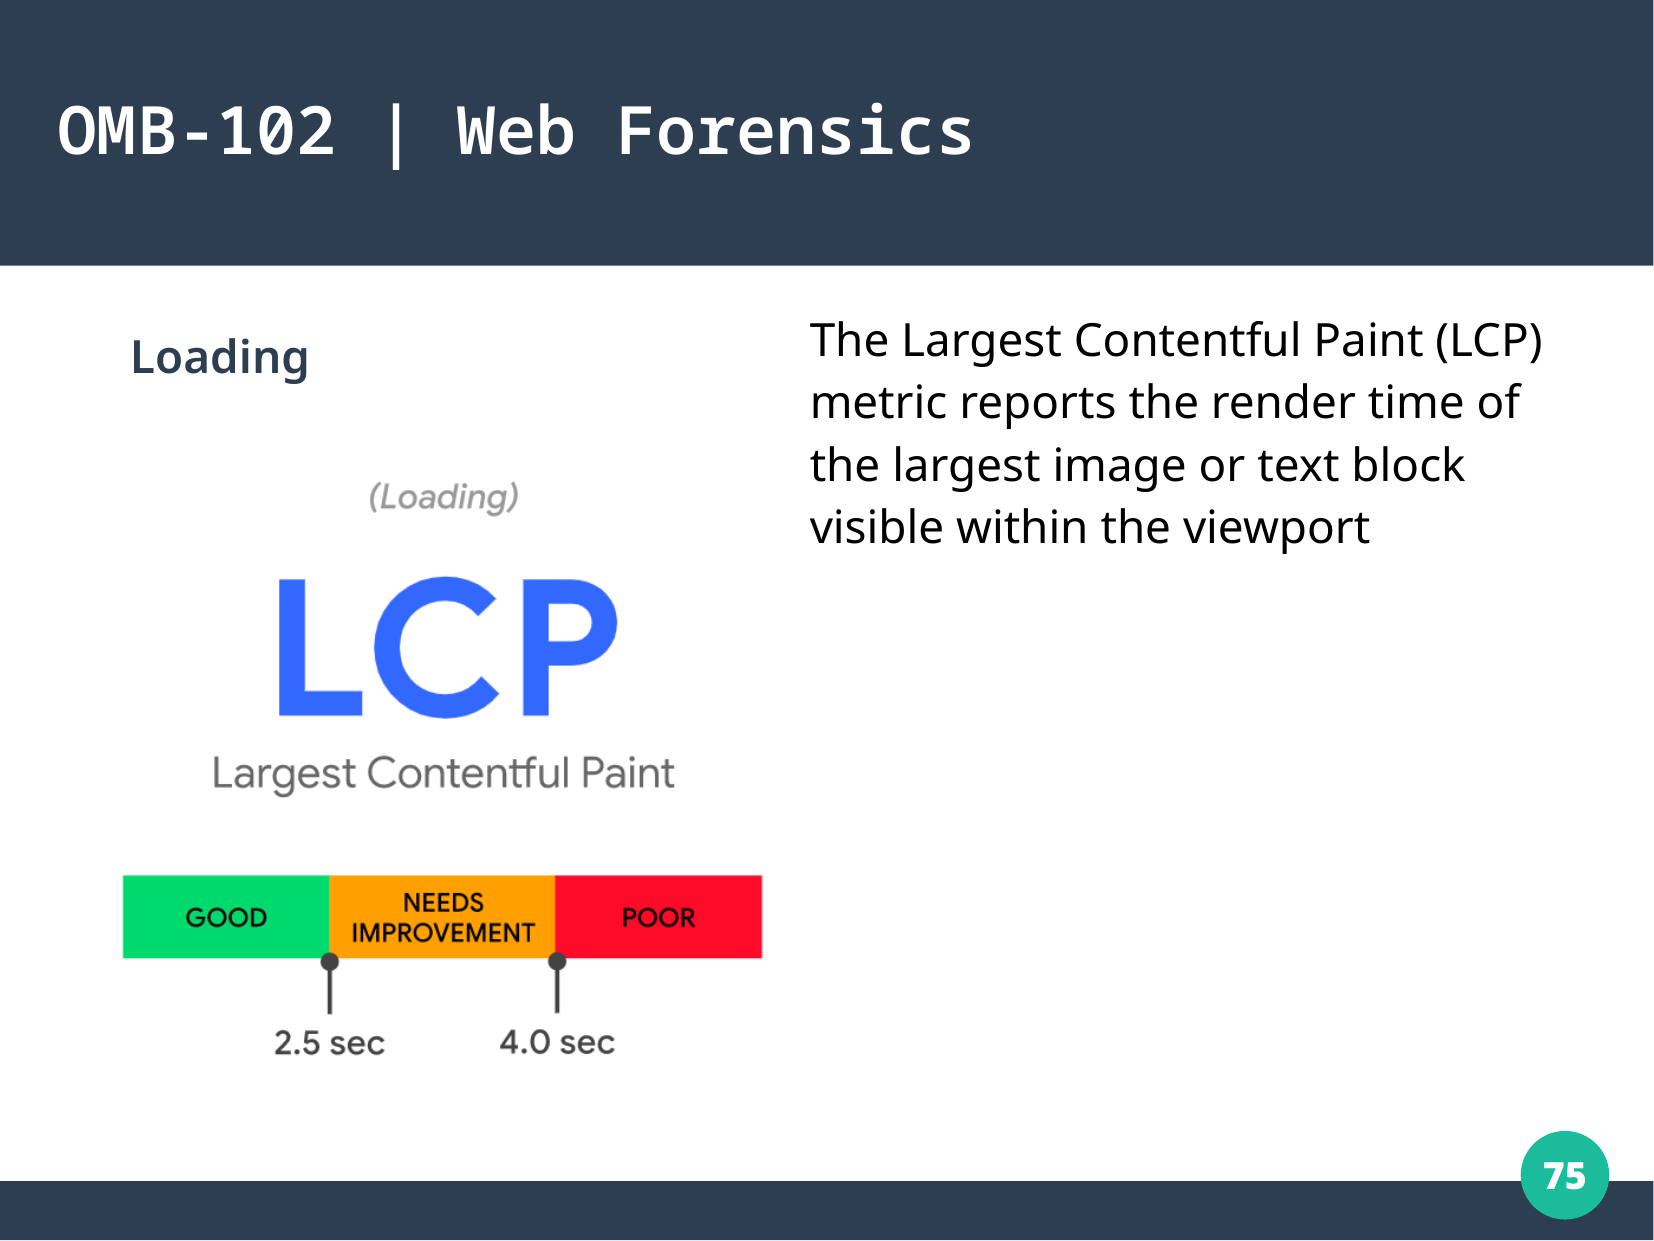

OMB-102 | Web Forensics
The Largest Contentful Paint (LCP) metric reports the render time of the largest image or text block visible within the viewport
# Loading
75